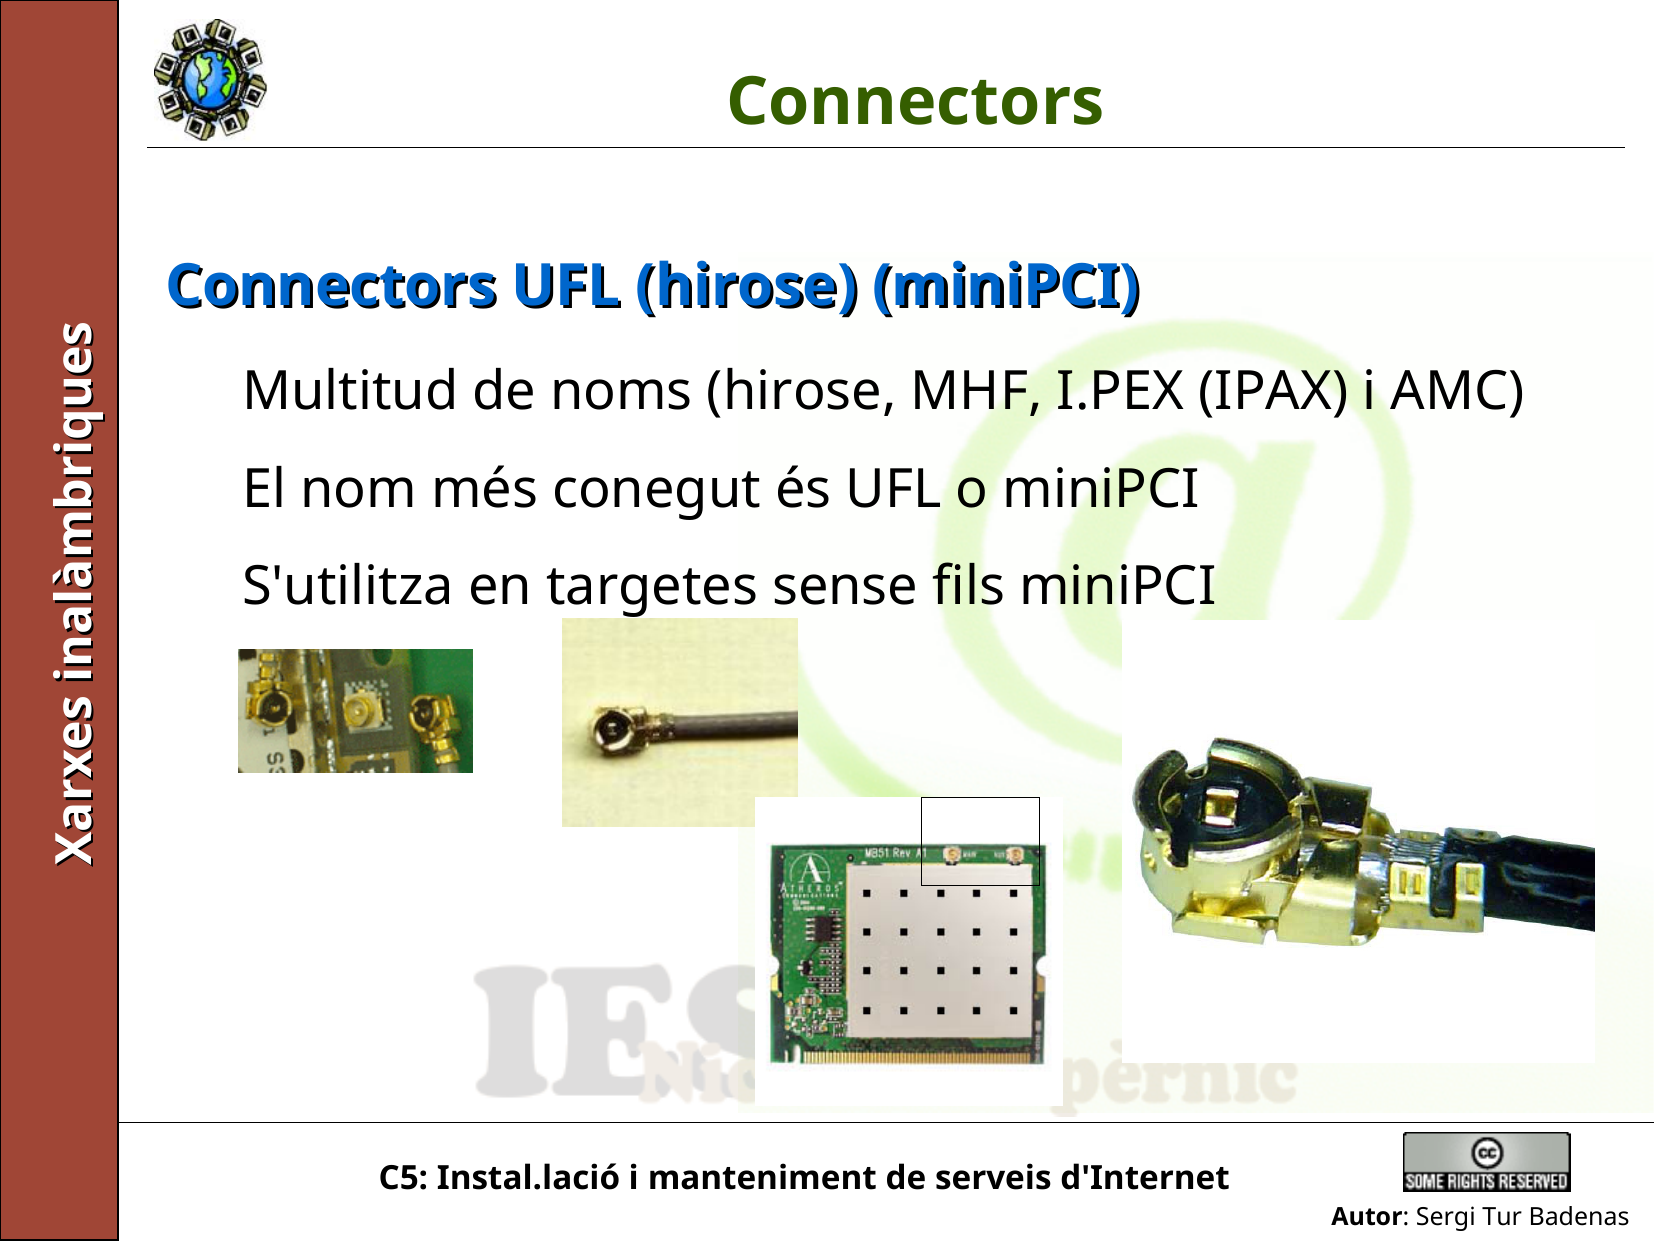

# Connectors
Connectors UFL (hirose) (miniPCI)
Multitud de noms (hirose, MHF, I.PEX (IPAX) i AMC)
El nom més conegut és UFL o miniPCI
S'utilitza en targetes sense fils miniPCI